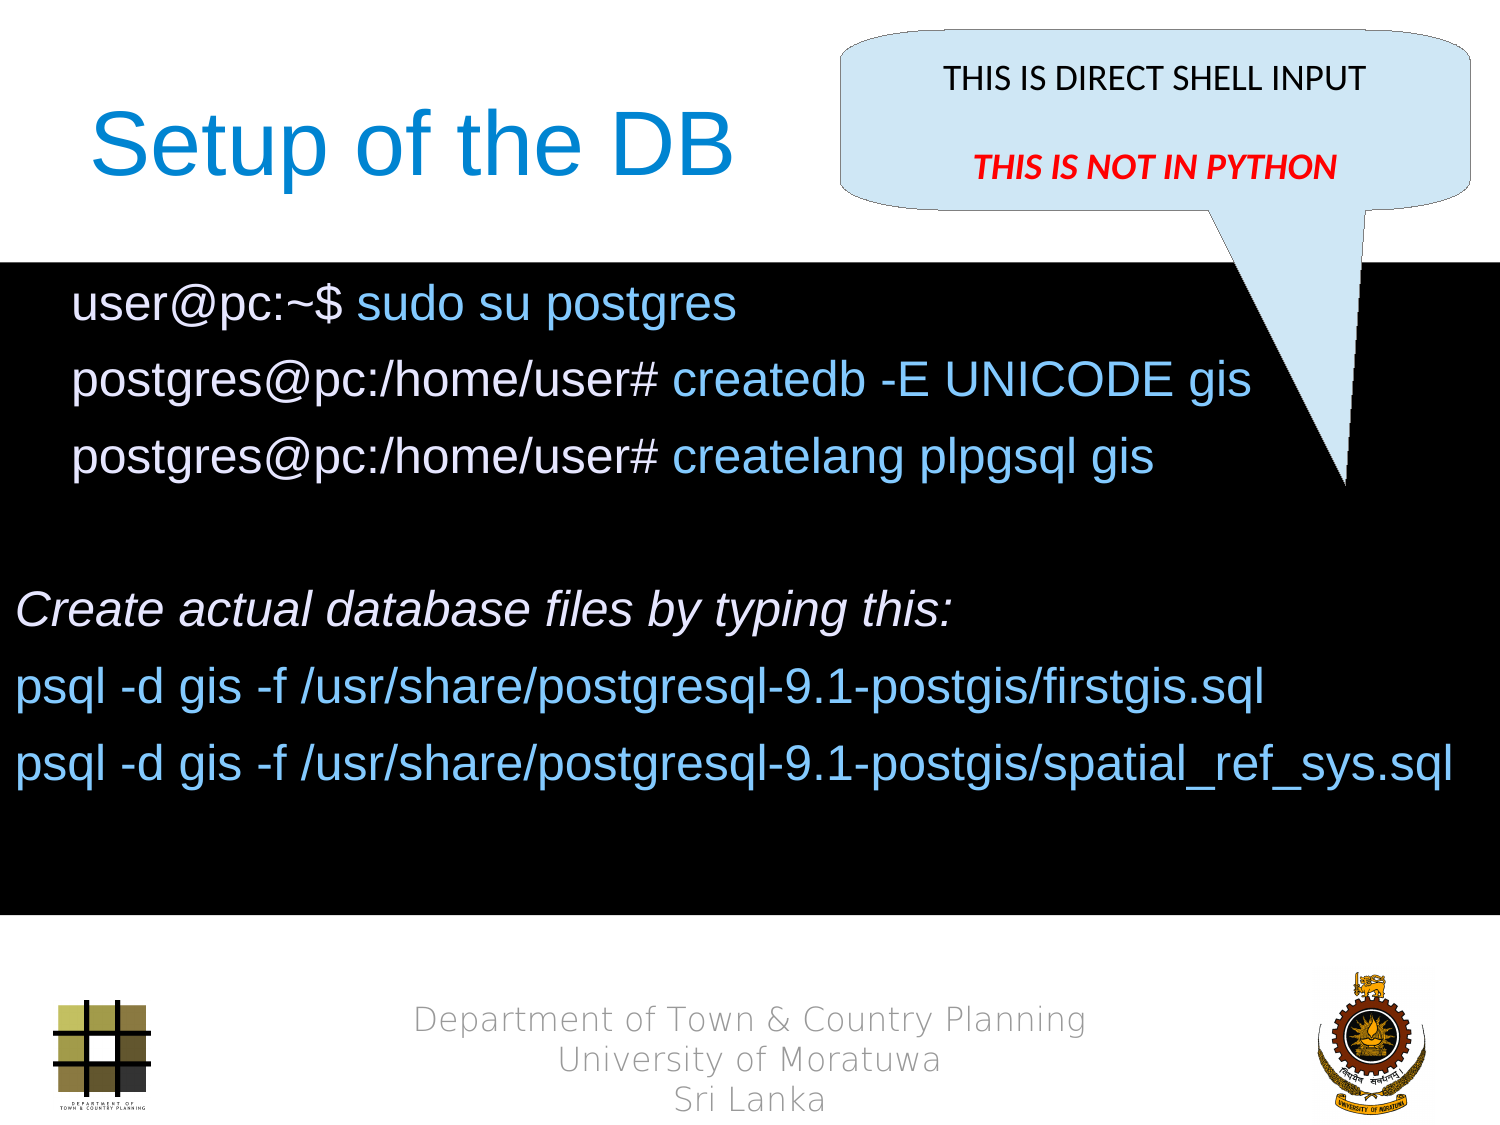

THIS IS DIRECT SHELL INPUT
THIS IS NOT IN PYTHON
# Setup of the DB
user@pc:~$ sudo su postgres
postgres@pc:/home/user# createdb -E UNICODE gis
postgres@pc:/home/user# createlang plpgsql gis
Create actual database files by typing this:
psql -d gis -f /usr/share/postgresql-9.1-postgis/firstgis.sql
psql -d gis -f /usr/share/postgresql-9.1-postgis/spatial_ref_sys.sql